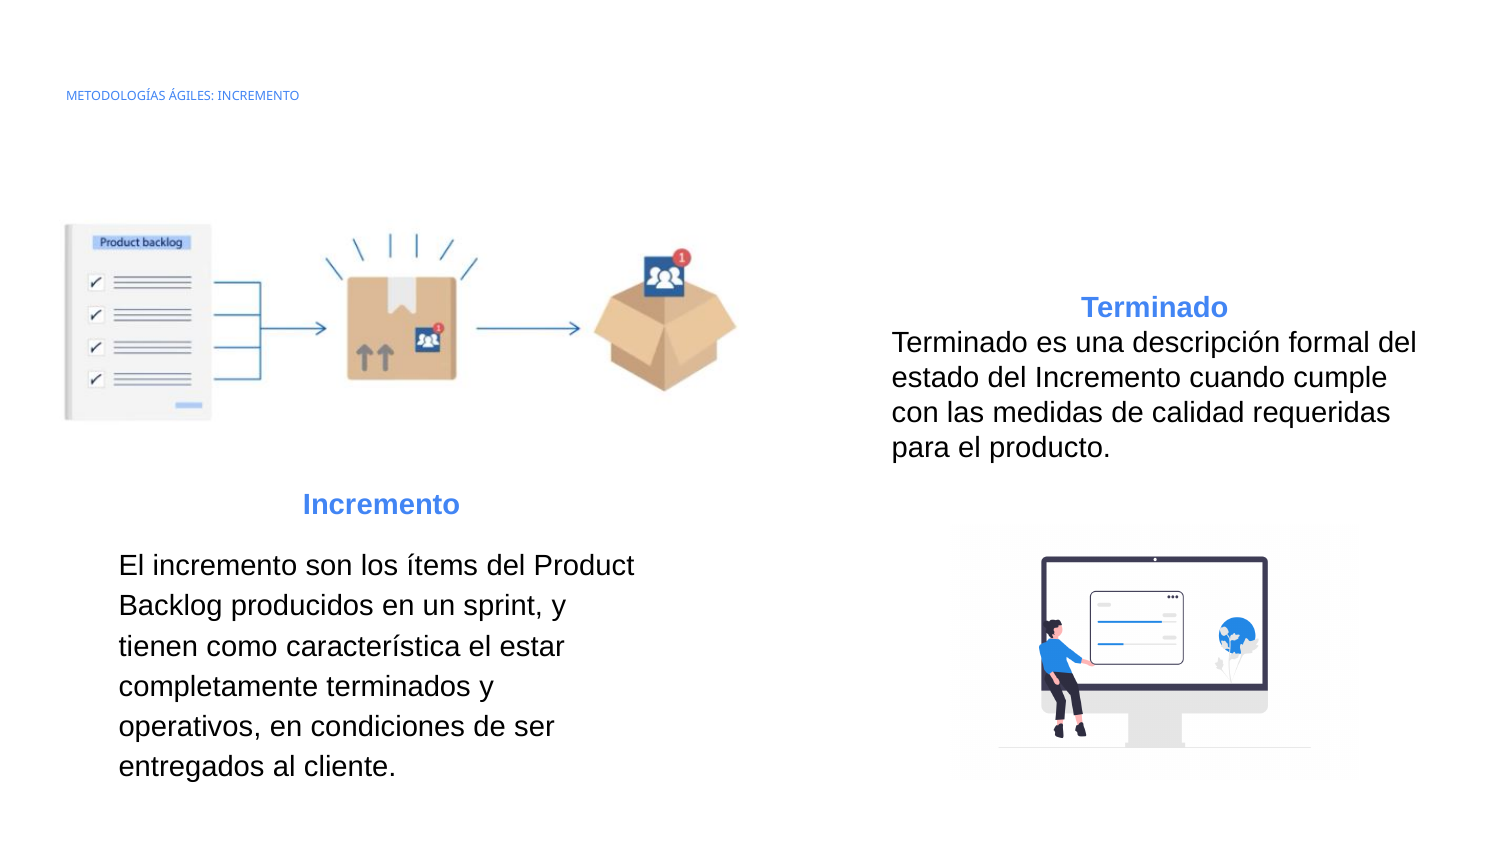

# METODOLOGÍAS ÁGILES: INCREMENTO
Terminado
Terminado es una descripción formal del estado del Incremento cuando cumple con las medidas de calidad requeridas para el producto.
Incremento
El incremento son los ítems del Product Backlog producidos en un sprint, y tienen como característica el estar completamente terminados y operativos, en condiciones de ser entregados al cliente.